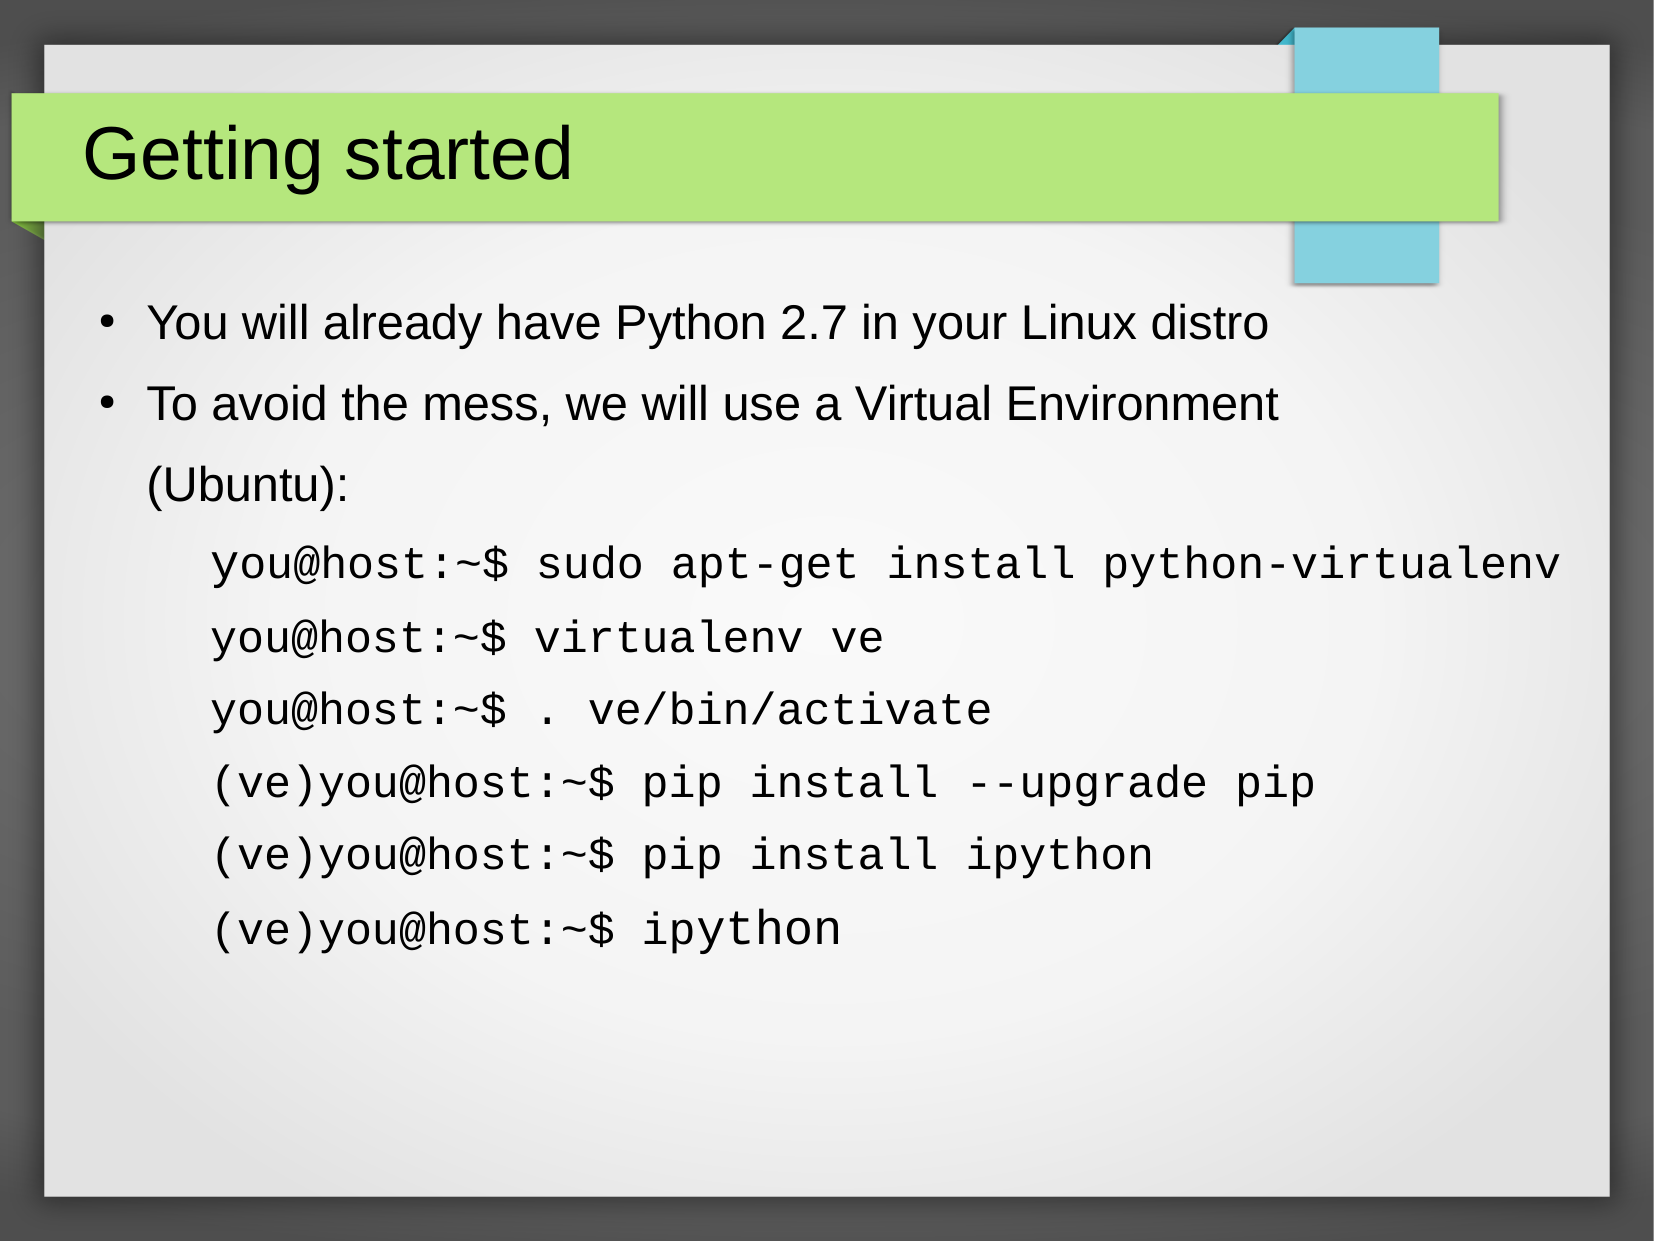

# Getting started
You will already have Python 2.7 in your Linux distro
To avoid the mess, we will use a Virtual Environment
(Ubuntu):
you@host:~$ sudo apt-get install python-virtualenv
you@host:~$ virtualenv ve
you@host:~$ . ve/bin/activate
(ve)you@host:~$ pip install --upgrade pip
(ve)you@host:~$ pip install ipython
(ve)you@host:~$ ipython